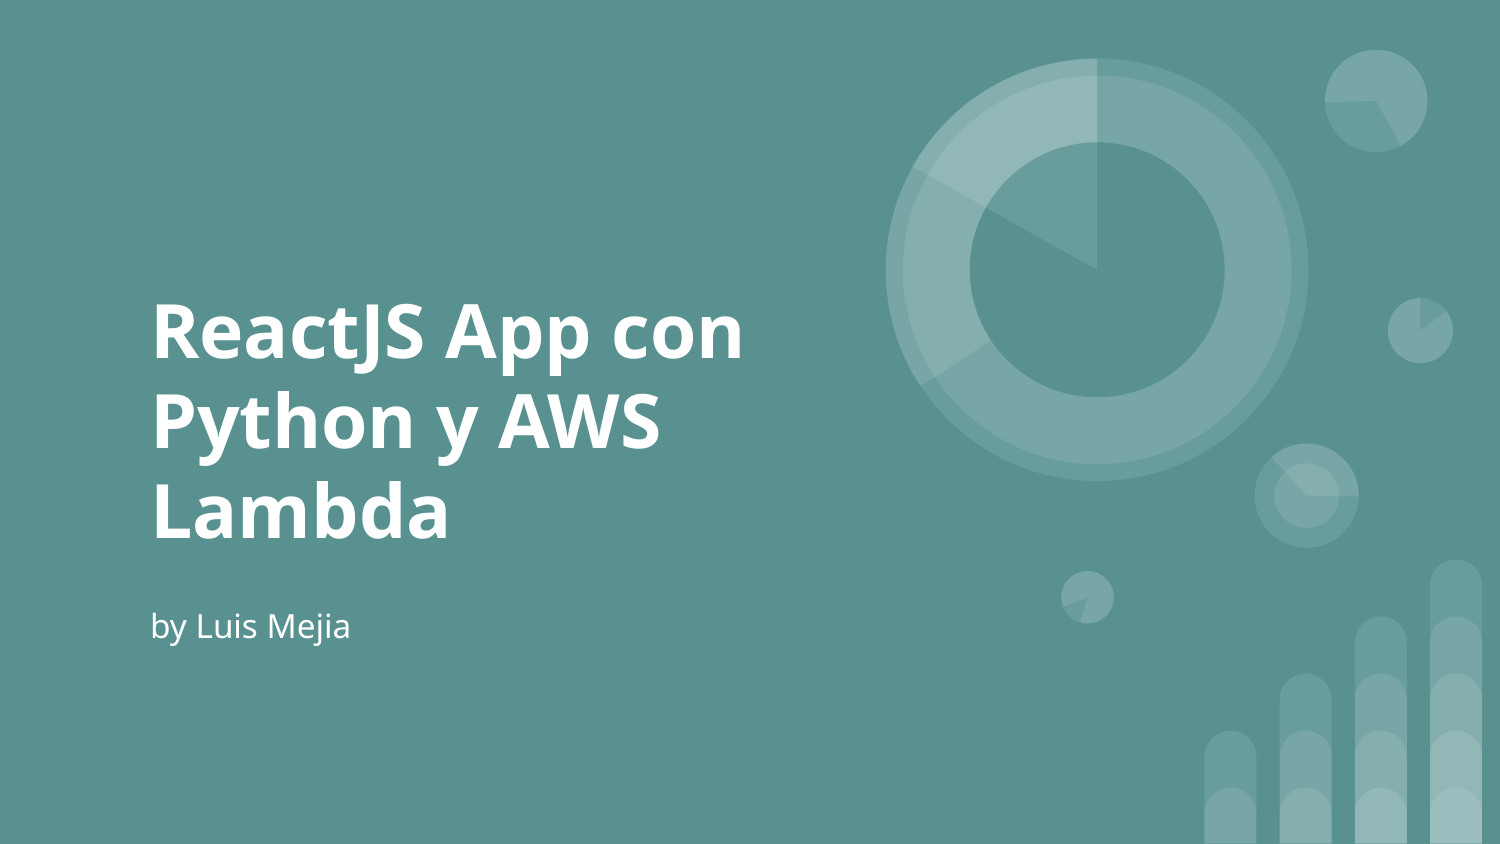

# ReactJS App con Python y AWS Lambda
by Luis Mejia